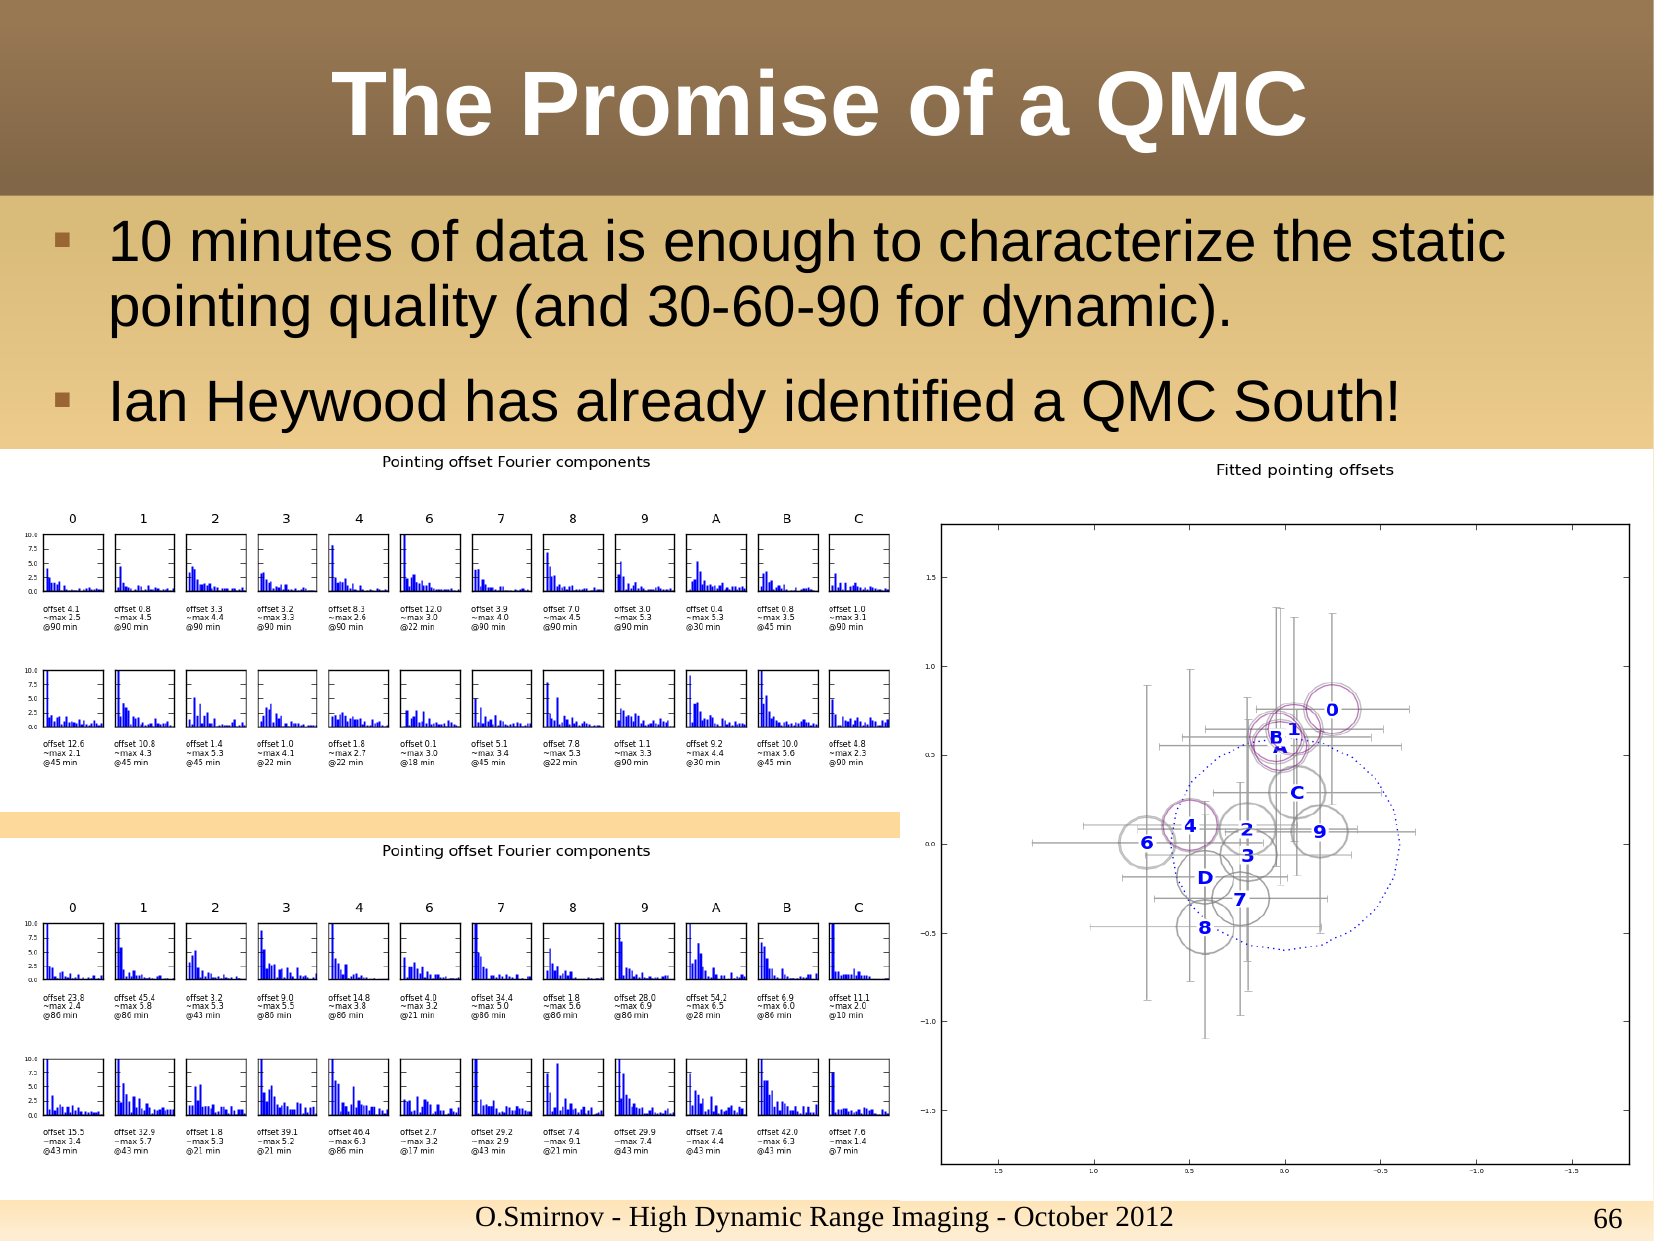

# The Promise of a QMC
10 minutes of data is enough to characterize the static pointing quality (and 30-60-90 for dynamic).
Ian Heywood has already identified a QMC South!
O.Smirnov - High Dynamic Range Imaging - October 2012
66